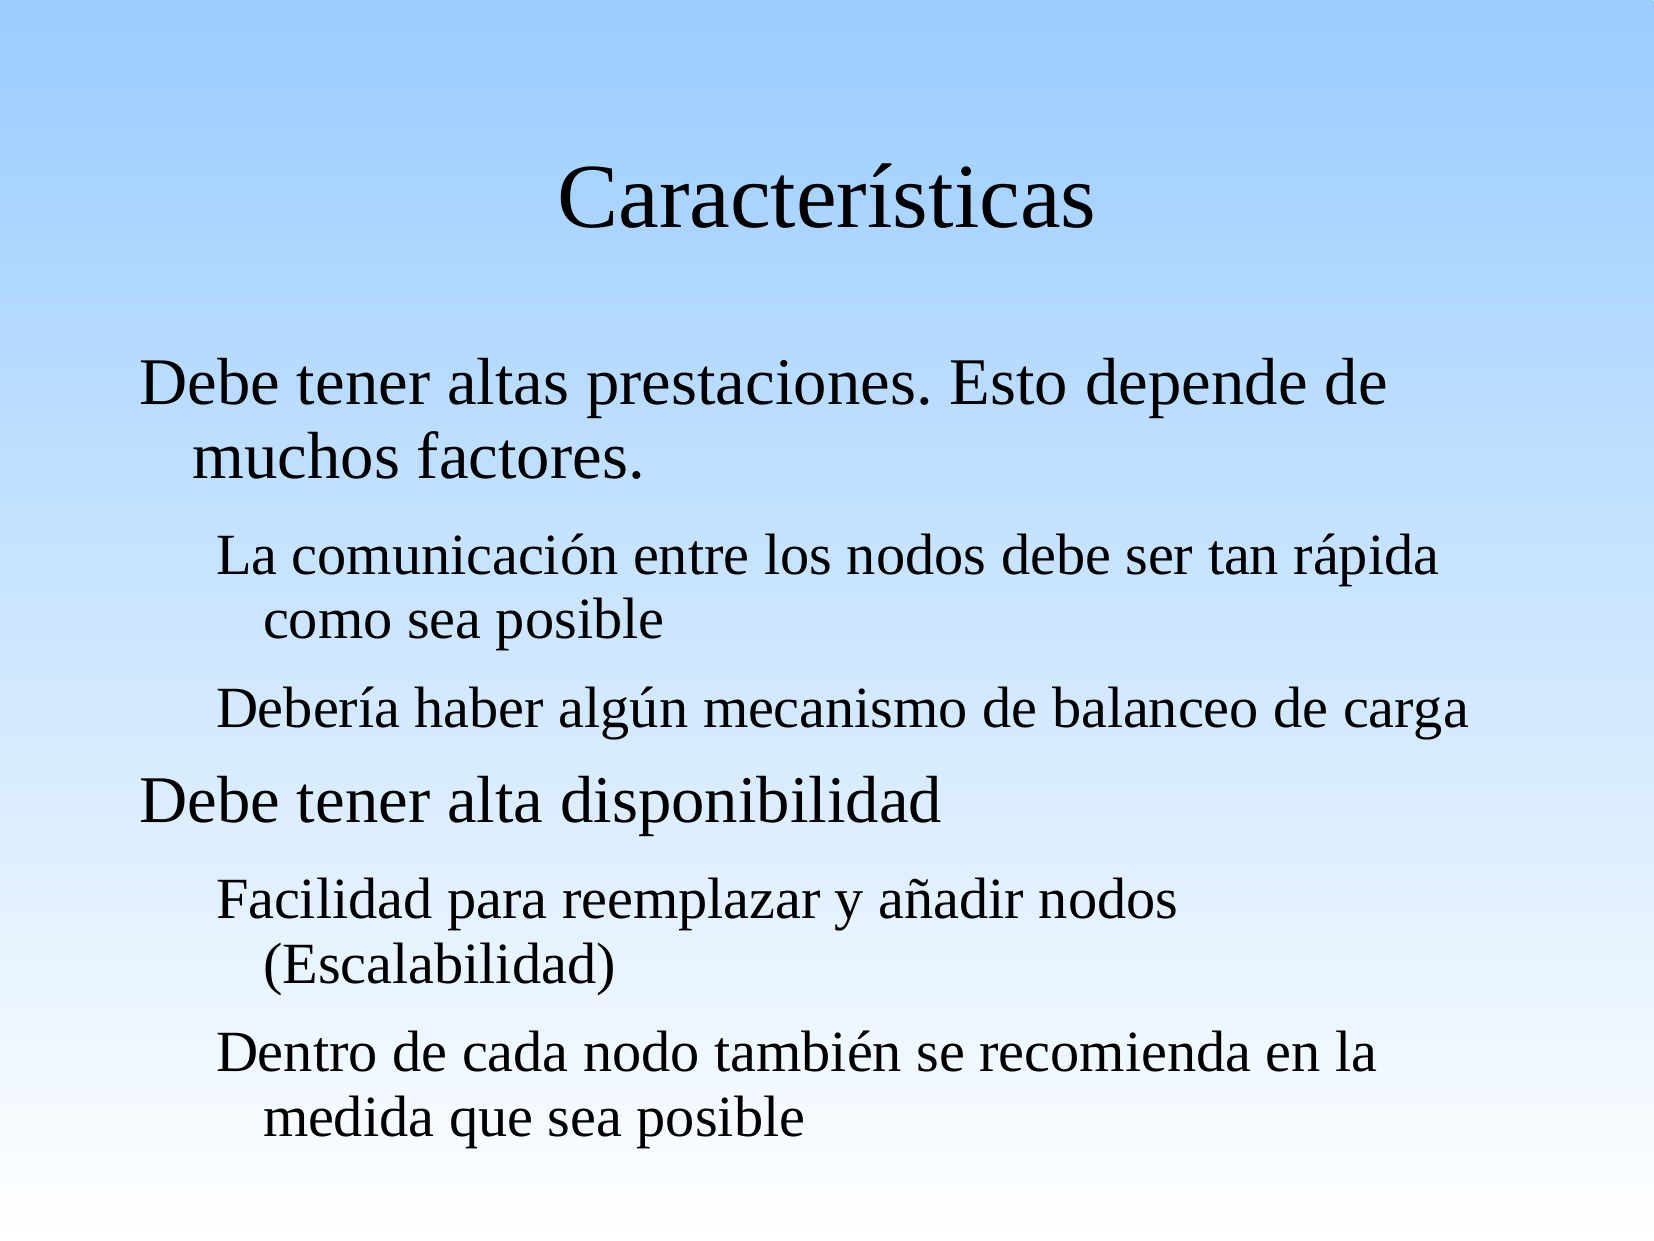

# Características
Debe tener altas prestaciones. Esto depende de muchos factores.
La comunicación entre los nodos debe ser tan rápida como sea posible
Debería haber algún mecanismo de balanceo de carga
Debe tener alta disponibilidad
Facilidad para reemplazar y añadir nodos (Escalabilidad)
Dentro de cada nodo también se recomienda en la medida que sea posible